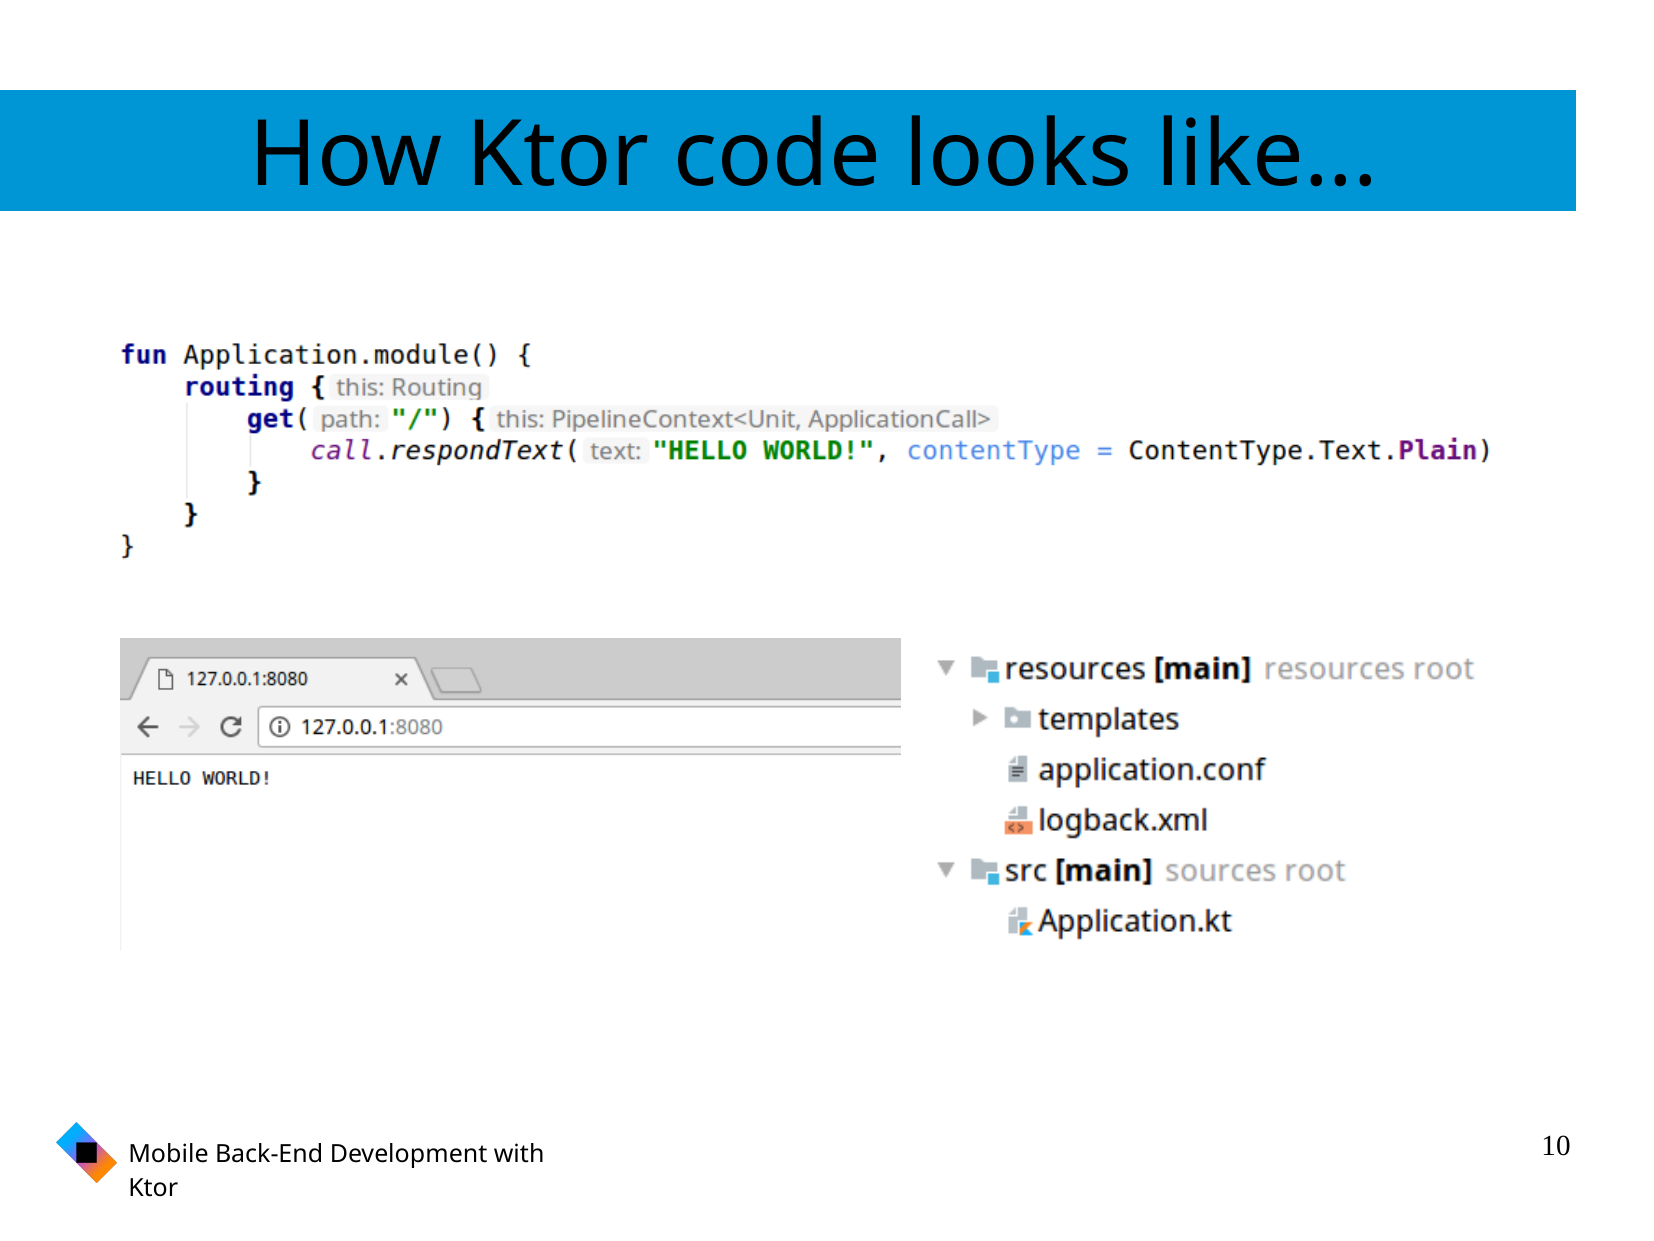

# How Ktor code looks like...
Mobile Back-End Development with Ktor
10